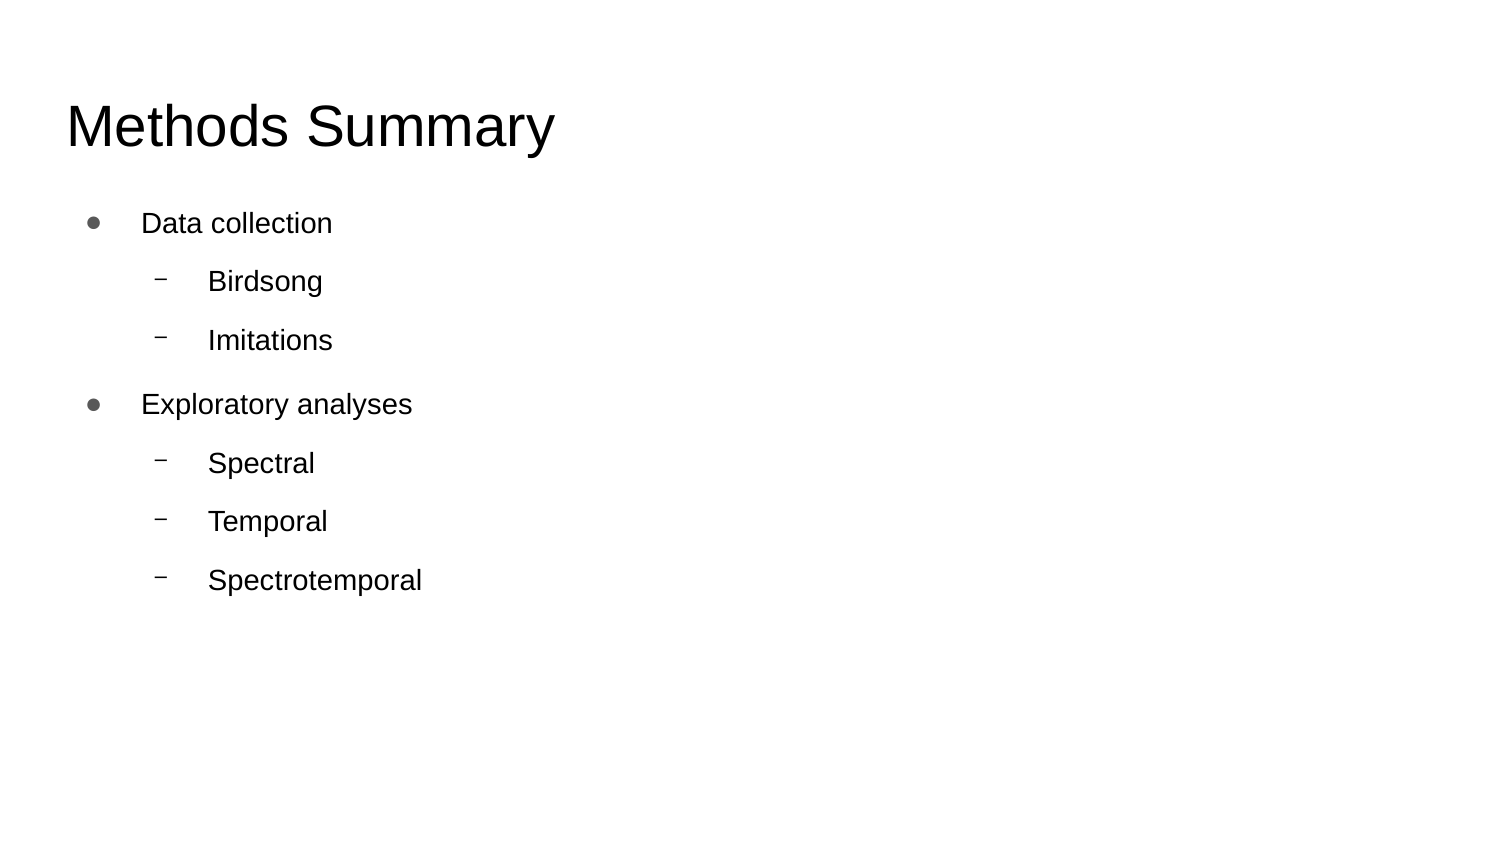

# Methods Summary
Data collection
Birdsong
Imitations
Exploratory analyses
Spectral
Temporal
Spectrotemporal